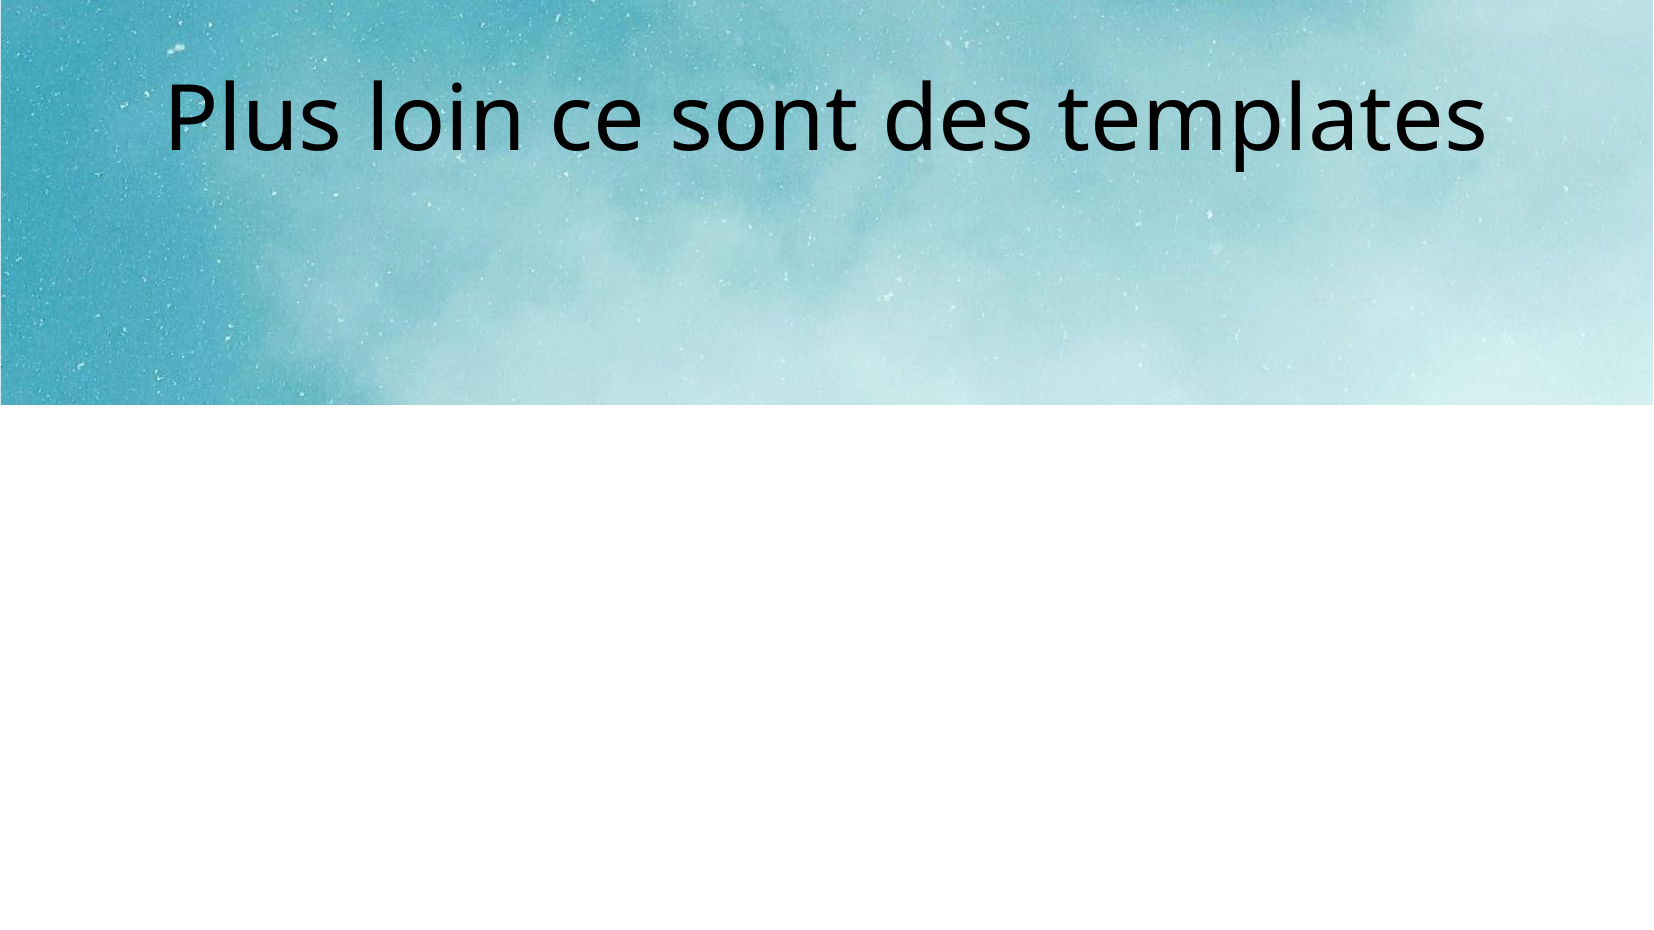

# Plus loin ce sont des templates